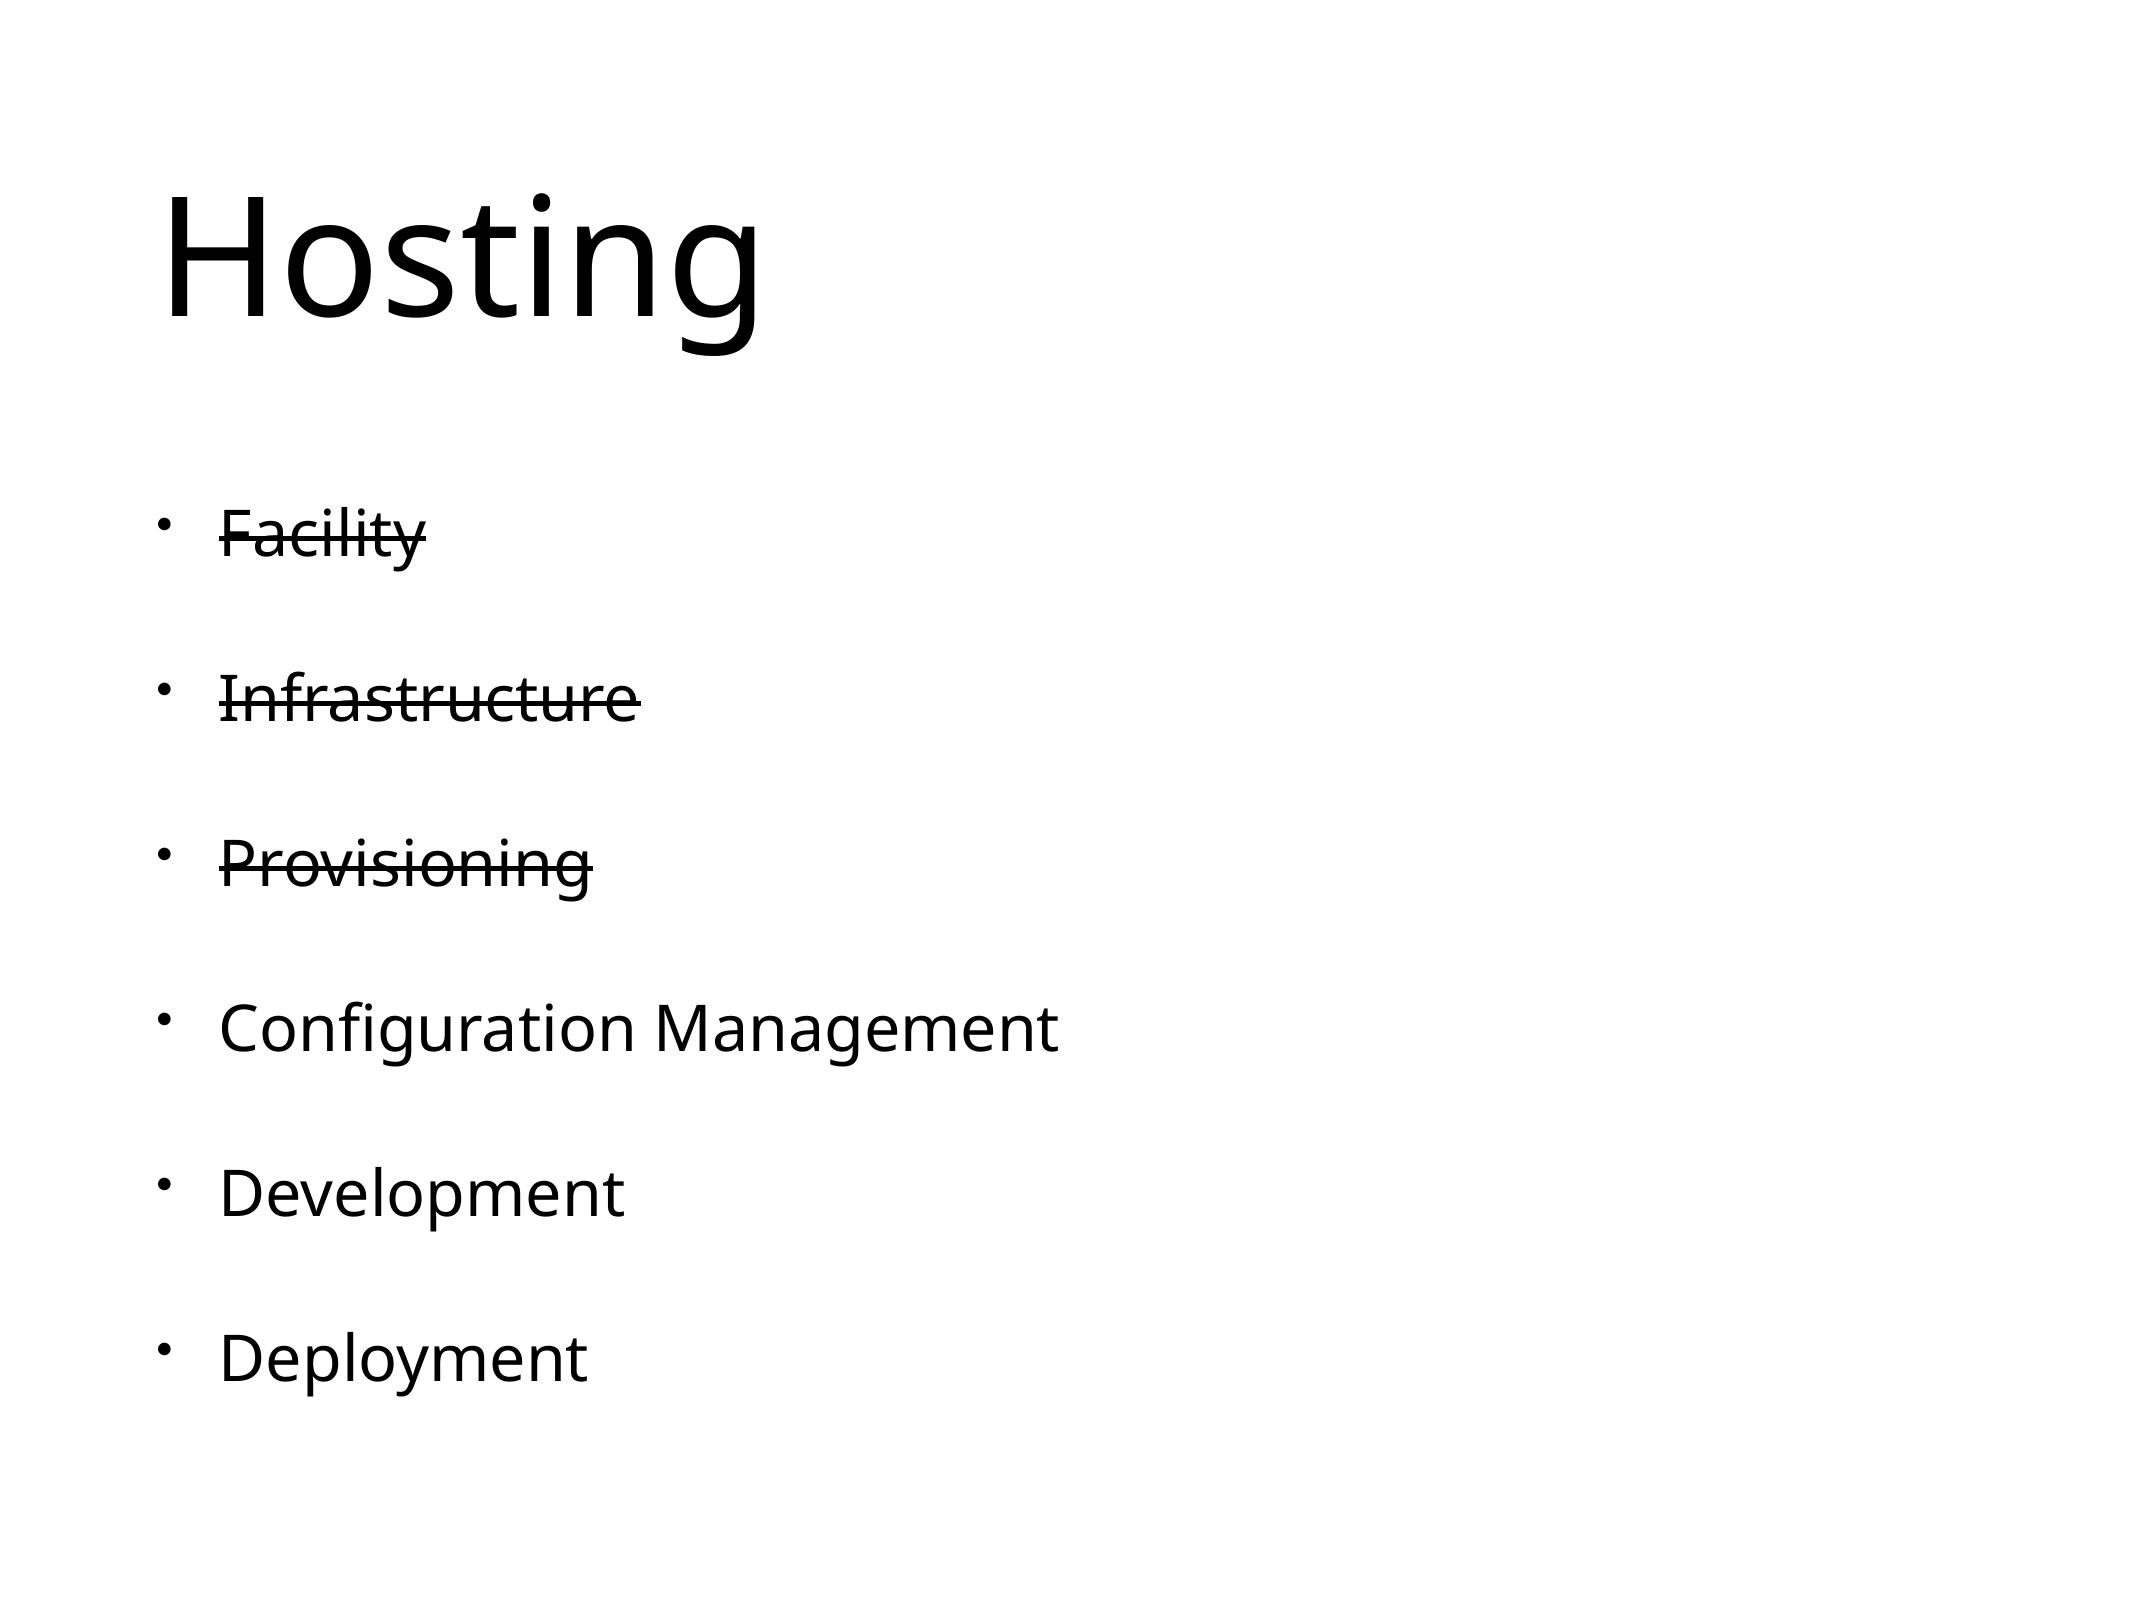

# Hosting
Facility
Infrastructure
Provisioning
Configuration Management
Development
Deployment